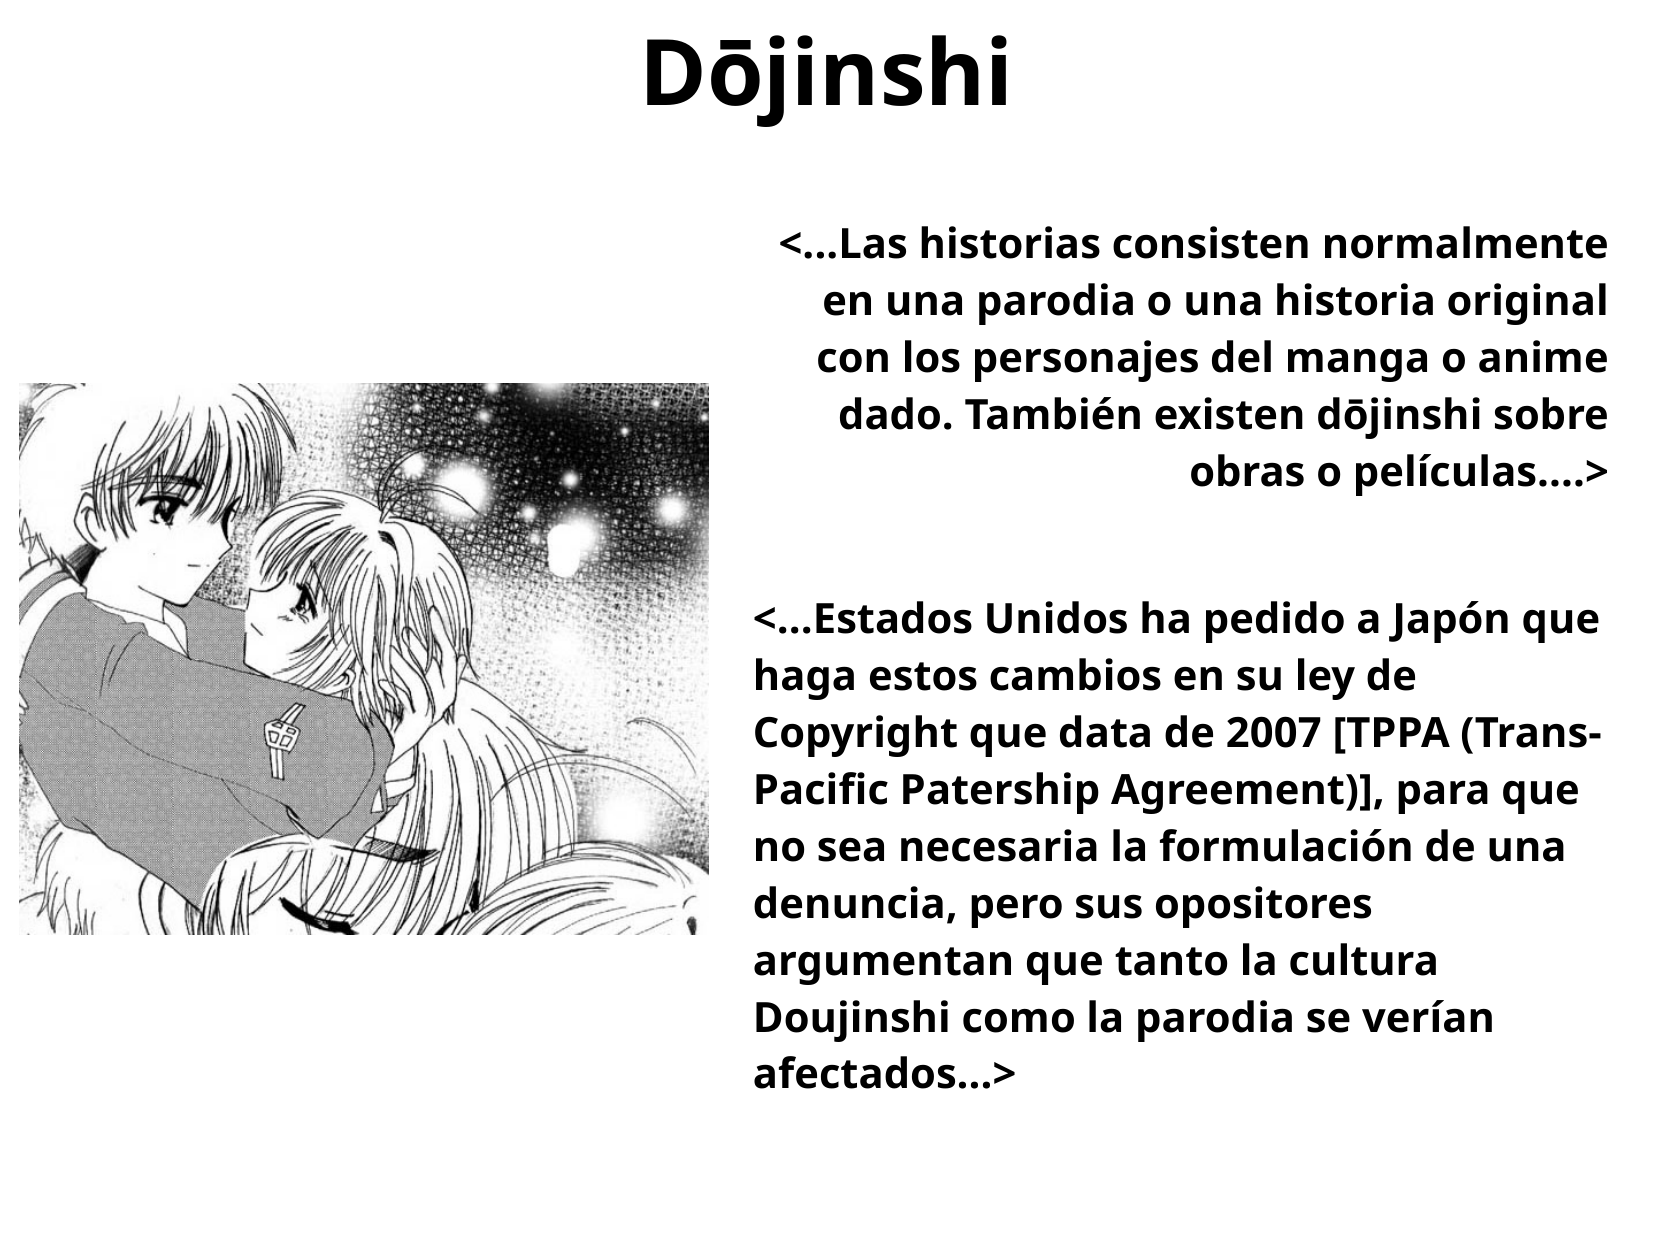

# Dōjinshi
<...Las historias consisten normalmente en una parodia o una historia original con los personajes del manga o anime dado. También existen dōjinshi sobre obras o películas....>
<...Estados Unidos ha pedido a Japón que haga estos cambios en su ley de Copyright que data de 2007 [TPPA (Trans-Pacific Patership Agreement)], para que no sea necesaria la formulación de una denuncia, pero sus opositores argumentan que tanto la cultura Doujinshi como la parodia se verían afectados...>